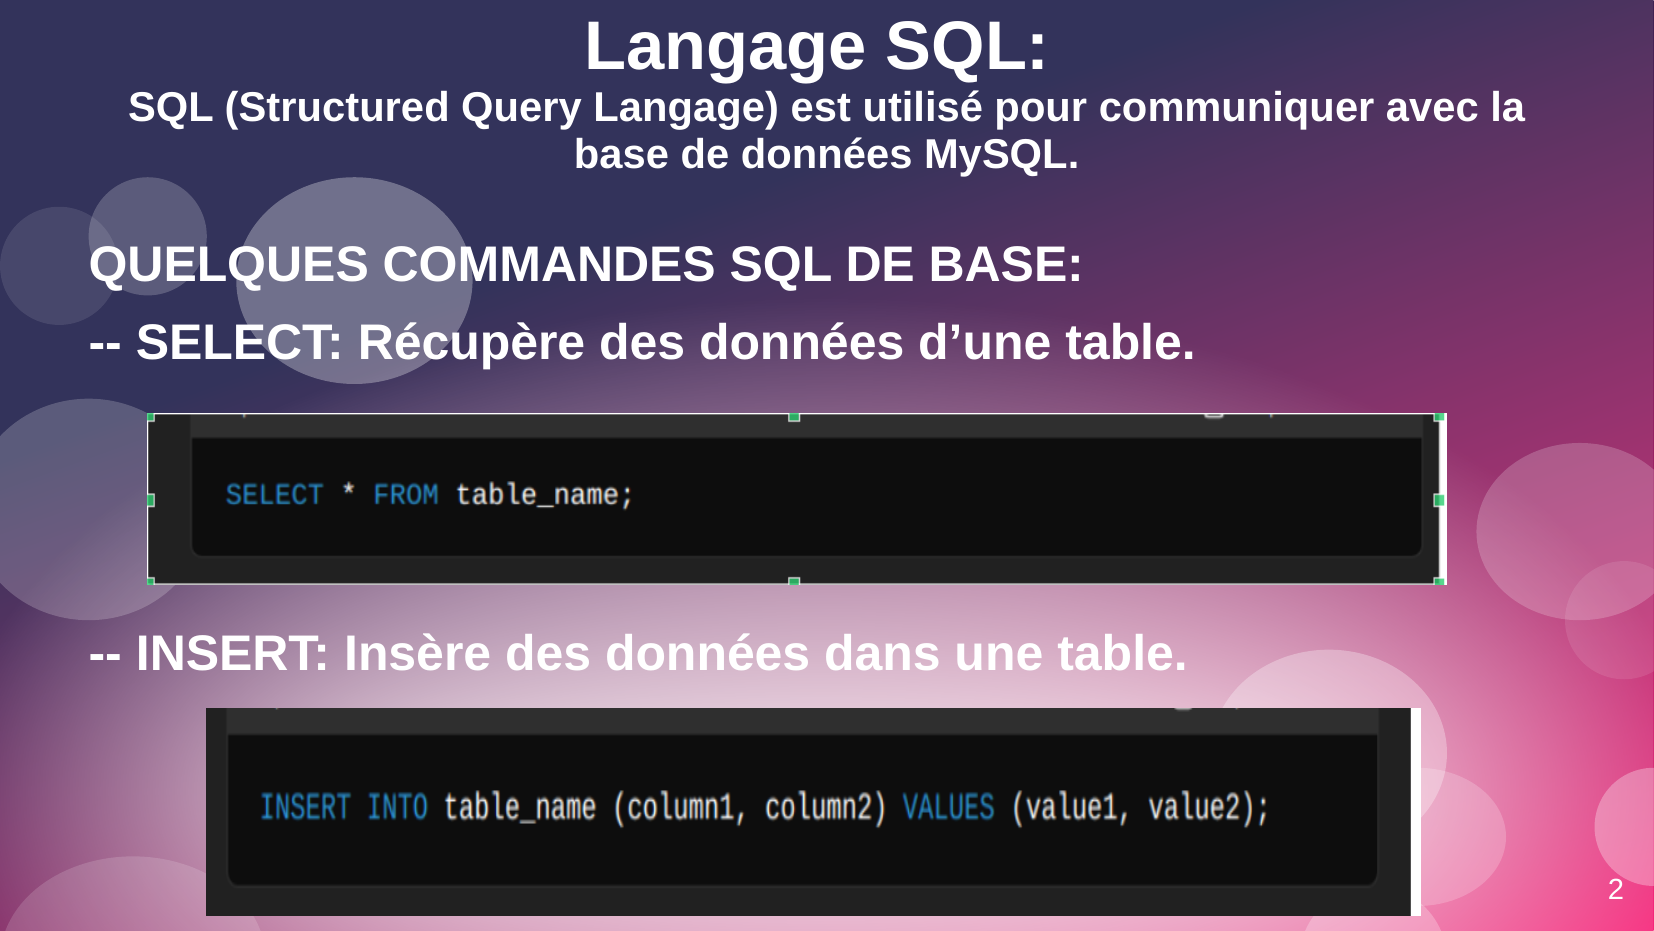

# Langage SQL: SQL (Structured Query Langage) est utilisé pour communiquer avec la base de données MySQL.
QUELQUES COMMANDES SQL DE BASE:
-- SELECT: Récupère des données d’une table.
-- INSERT: Insère des données dans une table.